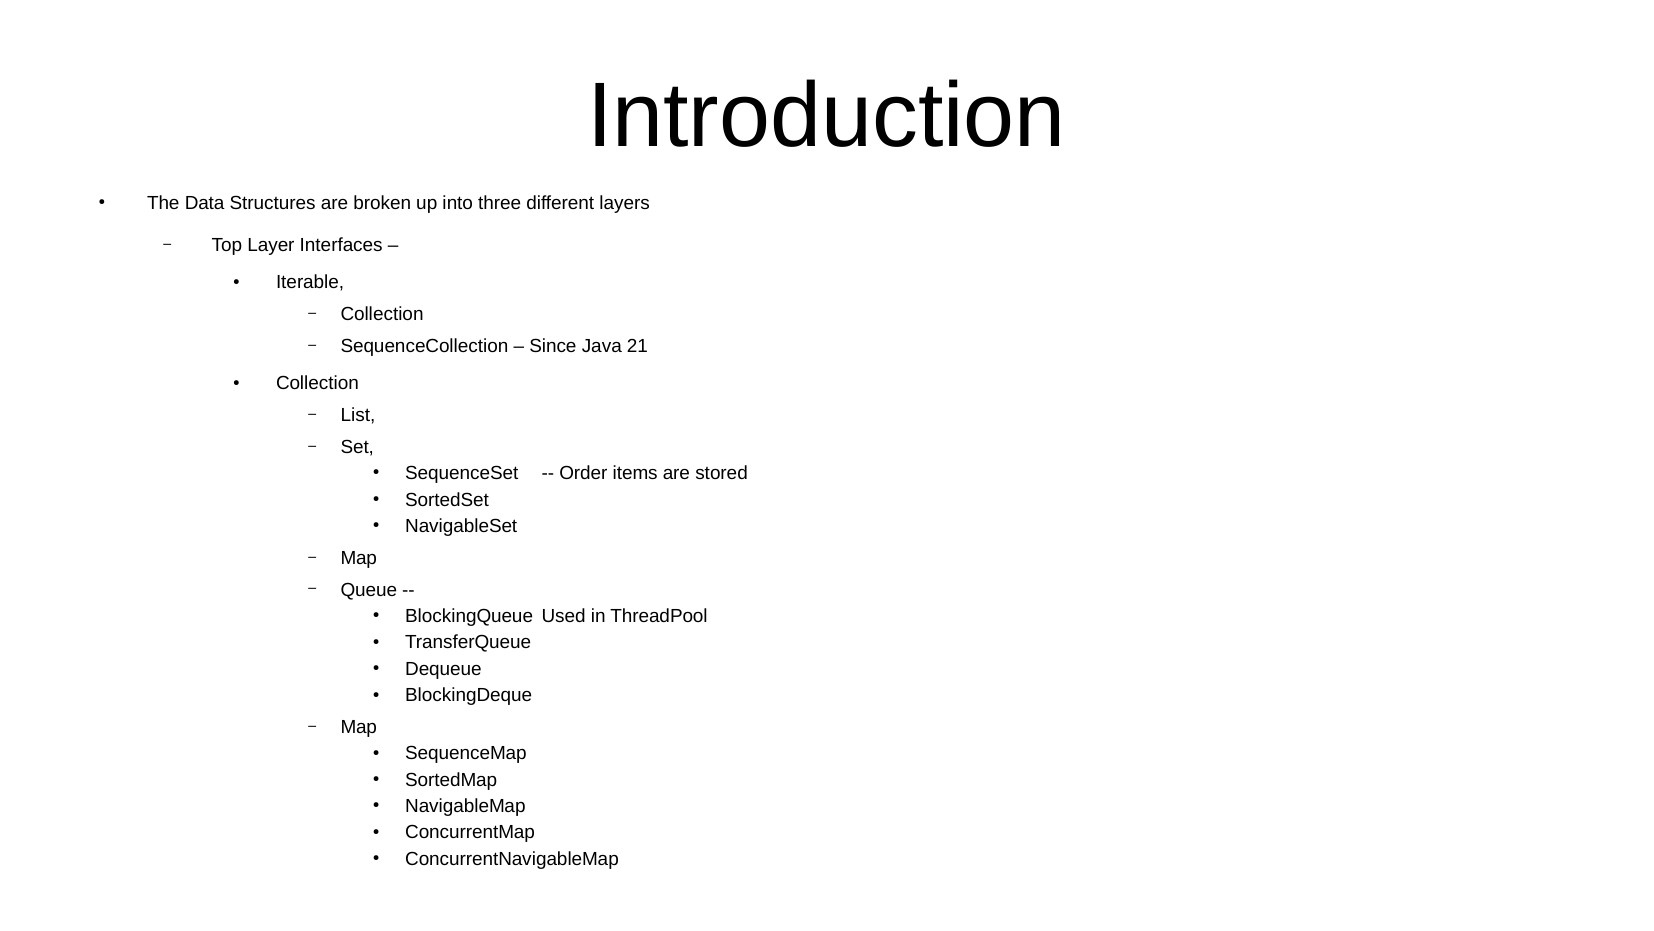

# Introduction
The Data Structures are broken up into three different layers
Top Layer Interfaces –
Iterable,
Collection
SequenceCollection – Since Java 21
Collection
List,
Set,
SequenceSet	-- Order items are stored
SortedSet
NavigableSet
Map
Queue --
BlockingQueue		Used in ThreadPool
TransferQueue
Dequeue
BlockingDeque
Map
SequenceMap
SortedMap
NavigableMap
ConcurrentMap
ConcurrentNavigableMap